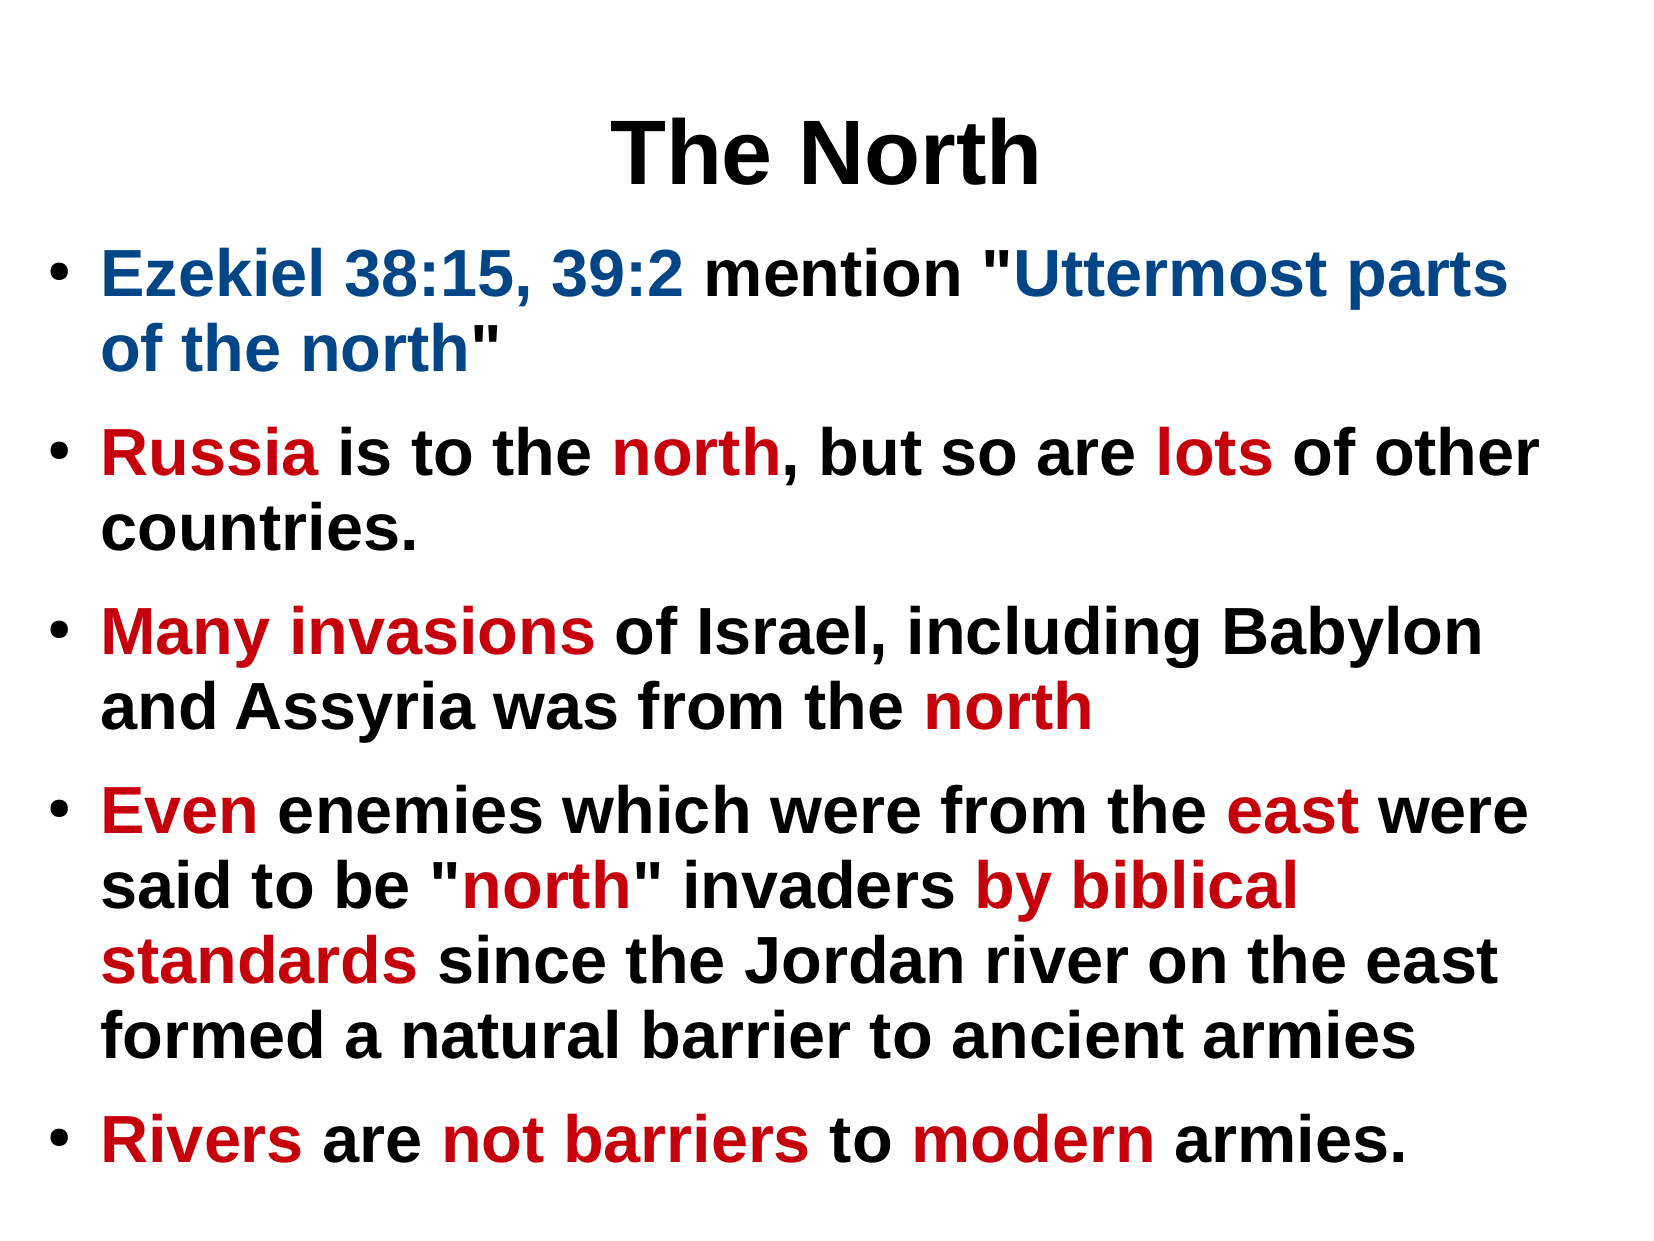

# The North
Ezekiel 38:15, 39:2 mention "Uttermost parts of the north"
Russia is to the north, but so are lots of other countries.
Many invasions of Israel, including Babylon and Assyria was from the north
Even enemies which were from the east were said to be "north" invaders by biblical standards since the Jordan river on the east formed a natural barrier to ancient armies
Rivers are not barriers to modern armies.